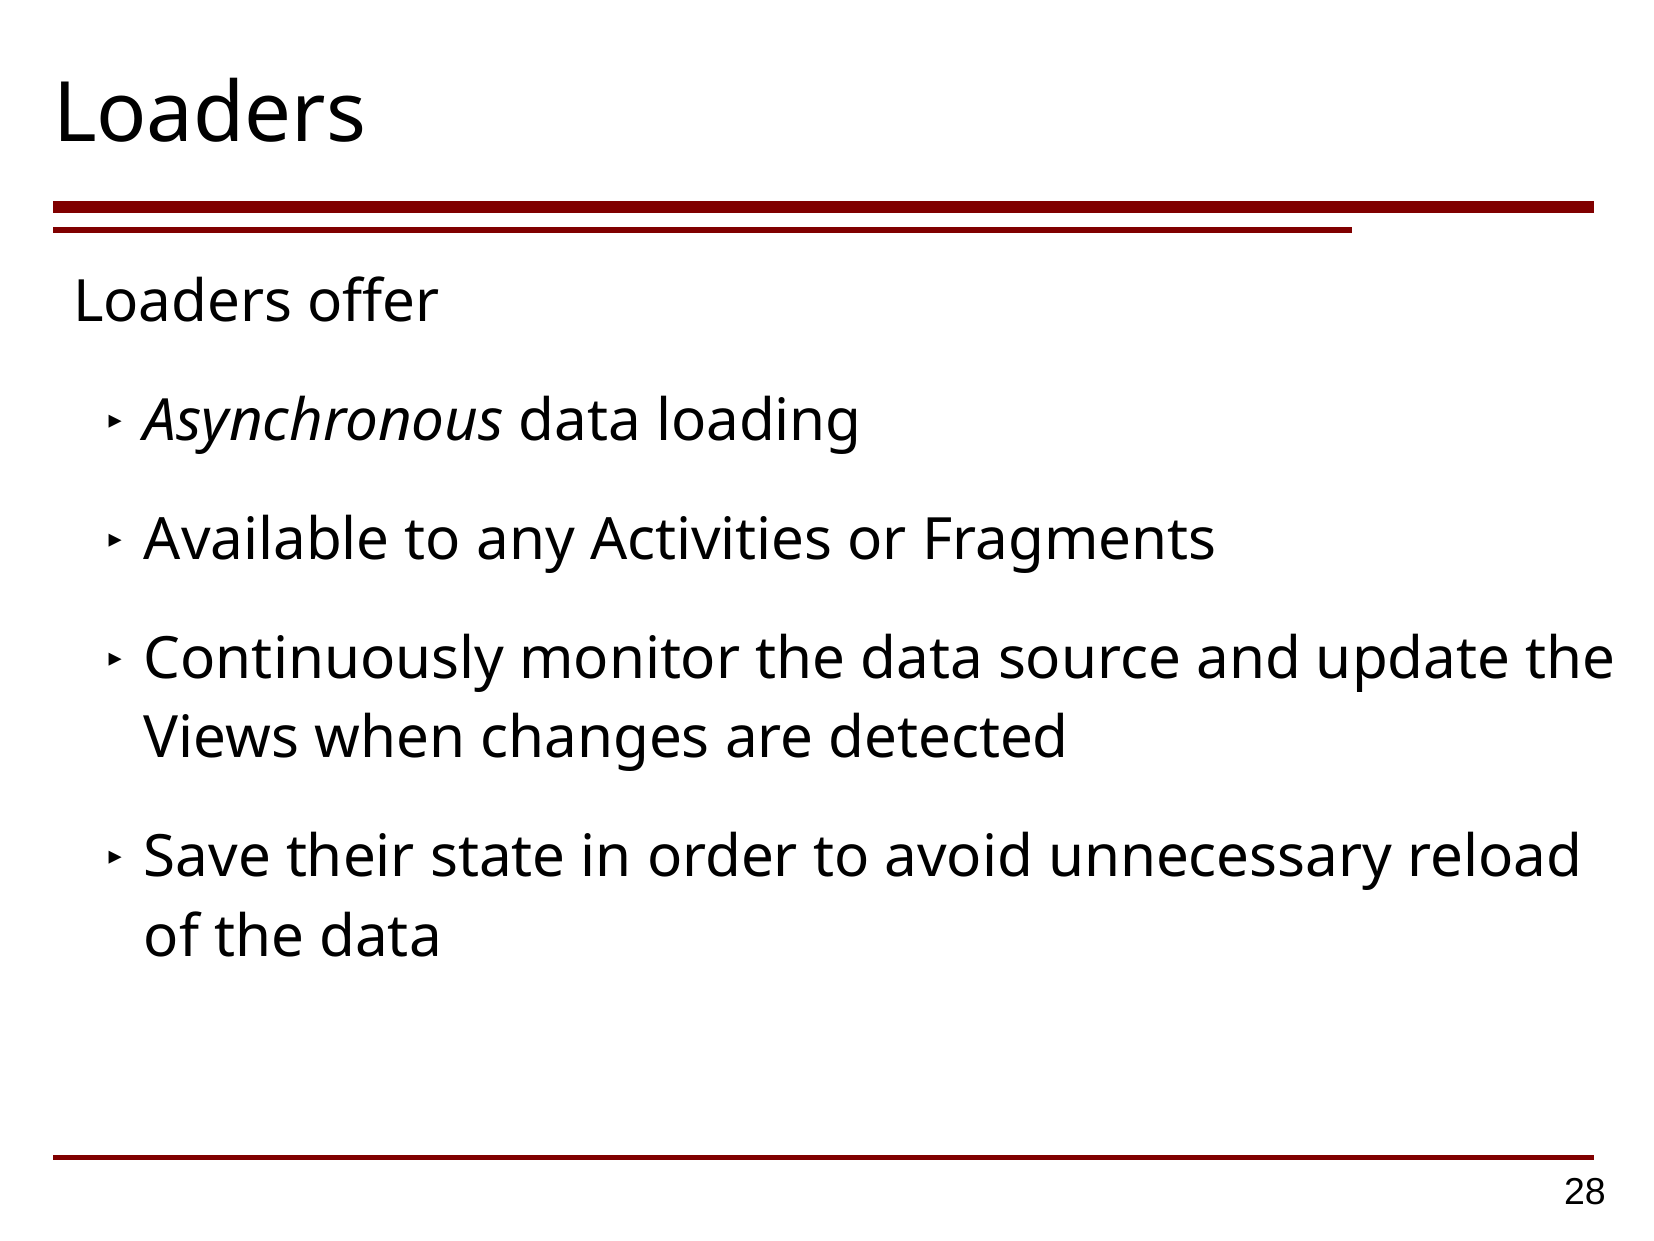

# Loaders
Loaders offer
Asynchronous data loading
Available to any Activities or Fragments
Continuously monitor the data source and update the
Views when changes are detected
Save their state in order to avoid unnecessary reload
of the data